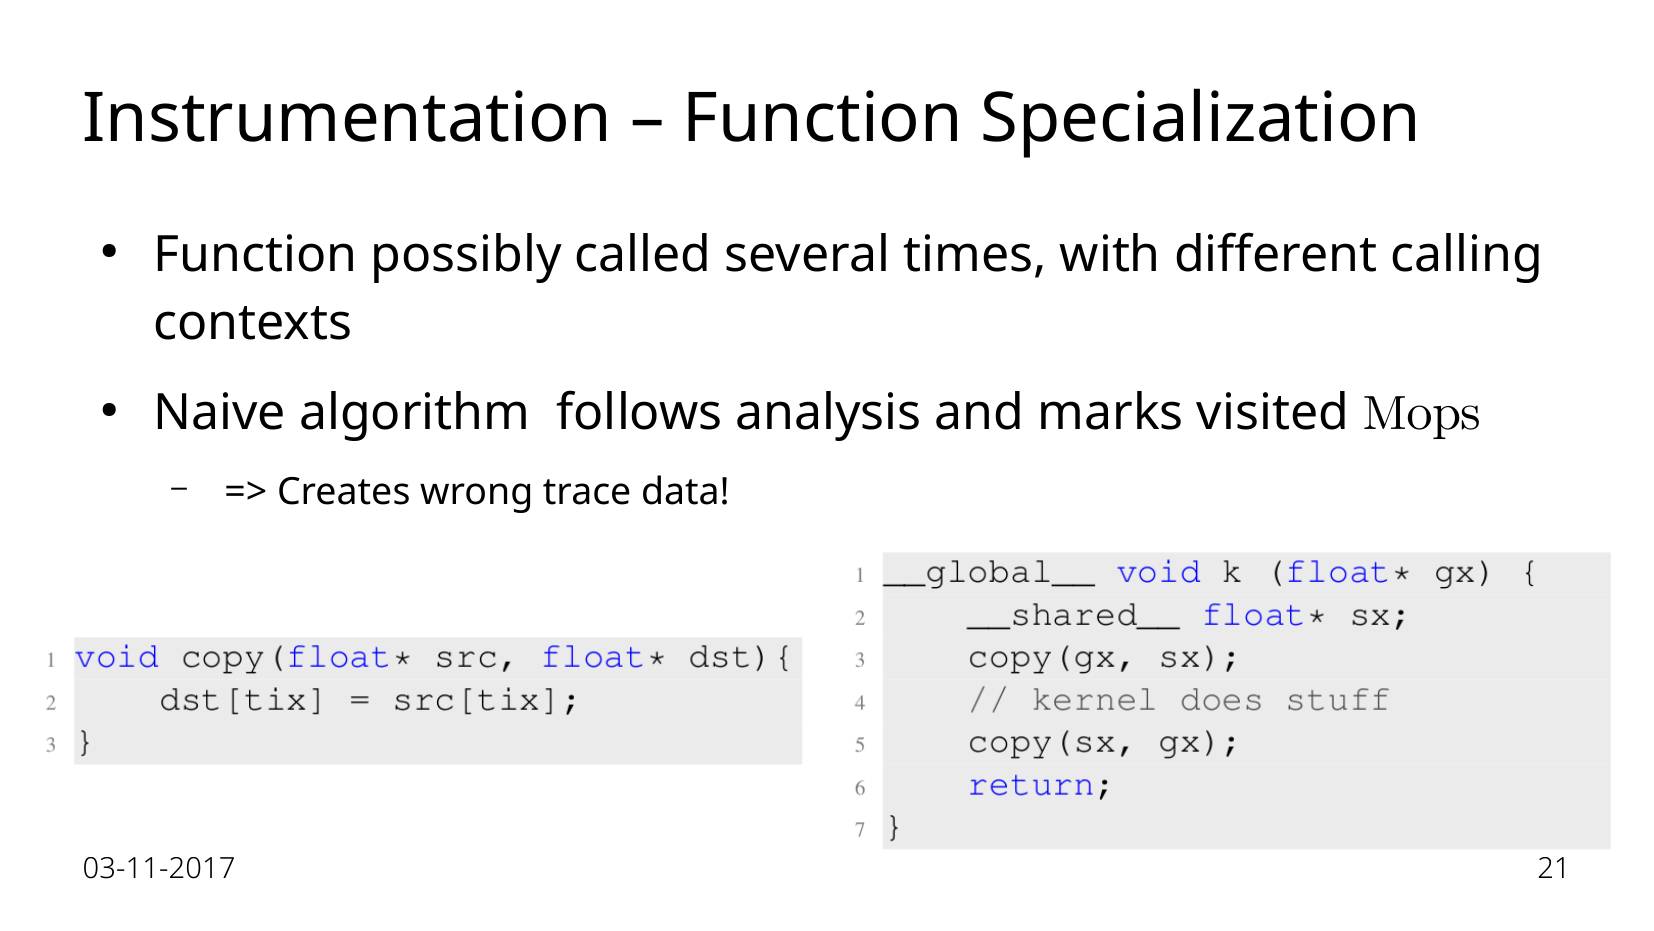

# Instrumentation – Function Specialization
Function possibly called several times, with different calling contexts
Naive algorithm follows analysis and marks visited Mops
=> Creates wrong trace data!
03-11-2017
21